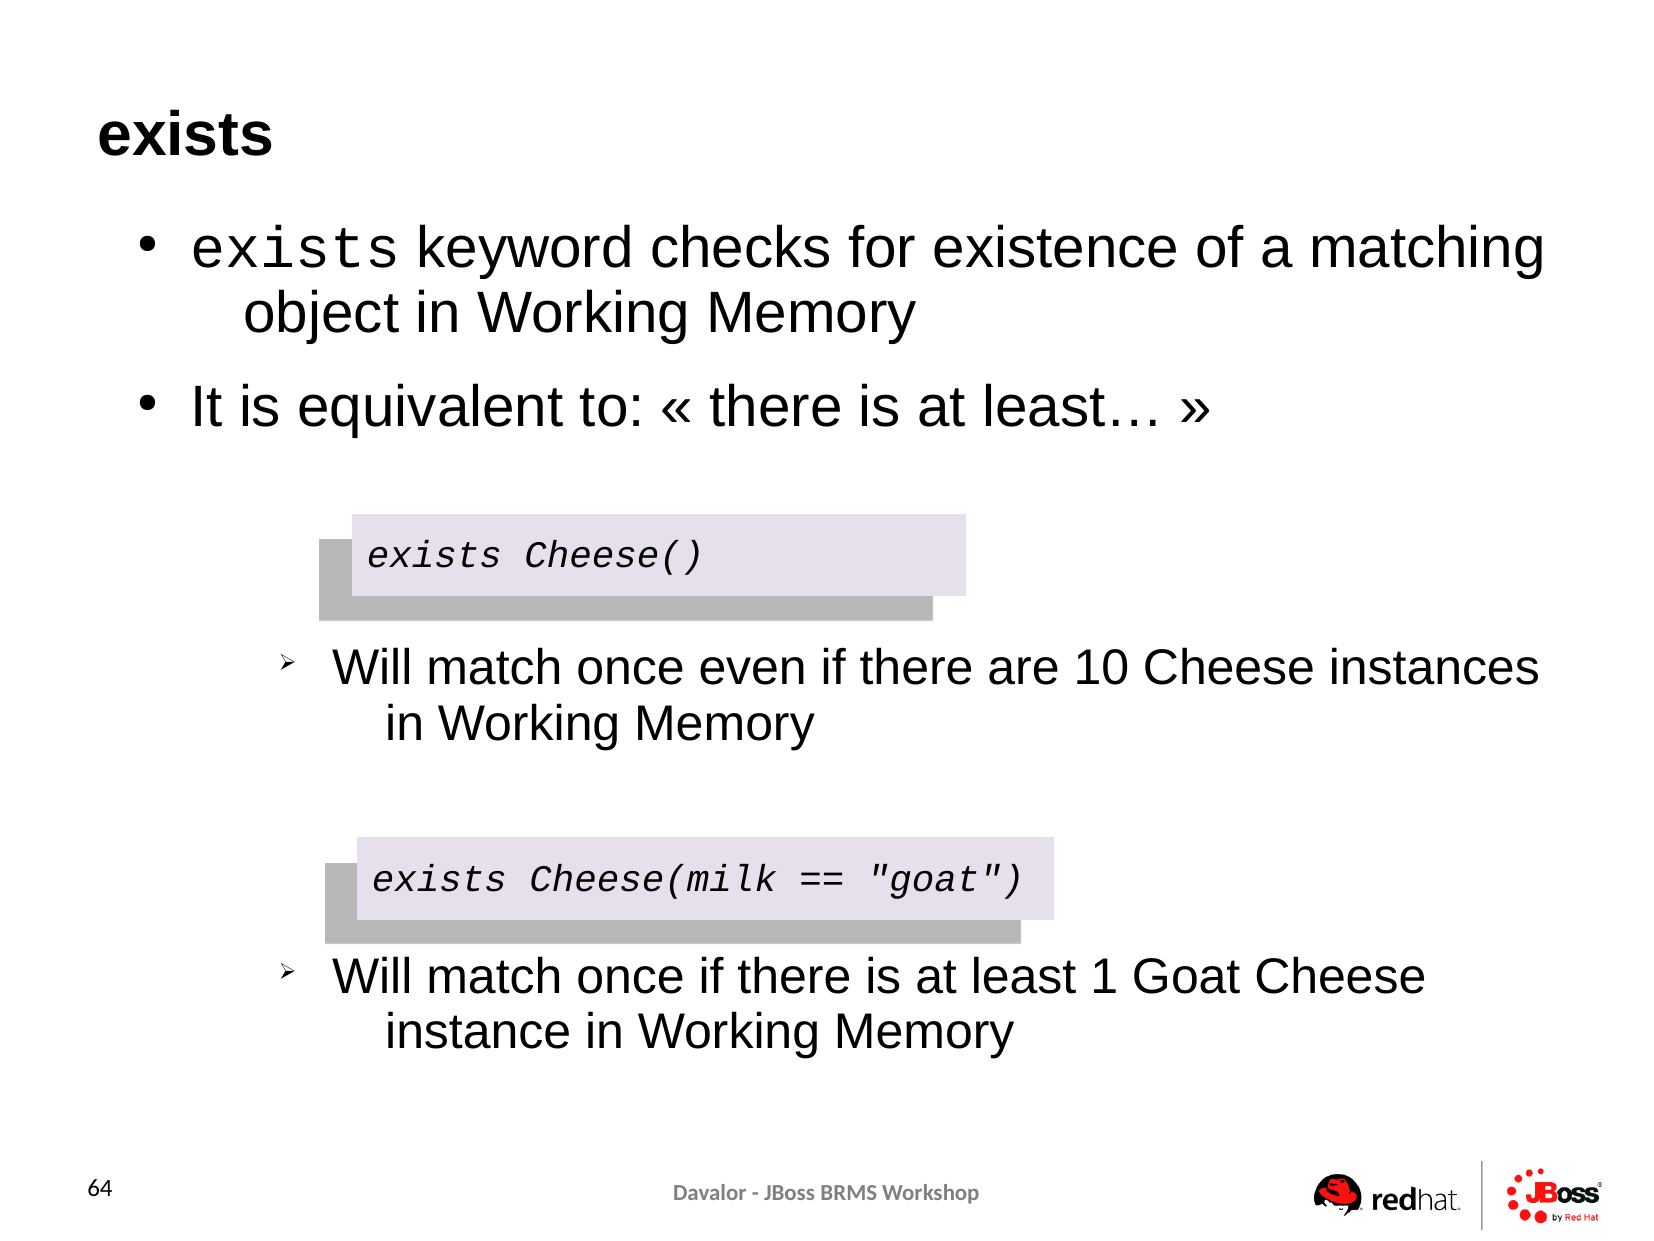

# exists
exists keyword checks for existence of a matching object in Working Memory
It is equivalent to: « there is at least… »
Will match once even if there are 10 Cheese instances in Working Memory
Will match once if there is at least 1 Goat Cheese instance in Working Memory
exists Cheese()
exists Cheese(milk == "goat")